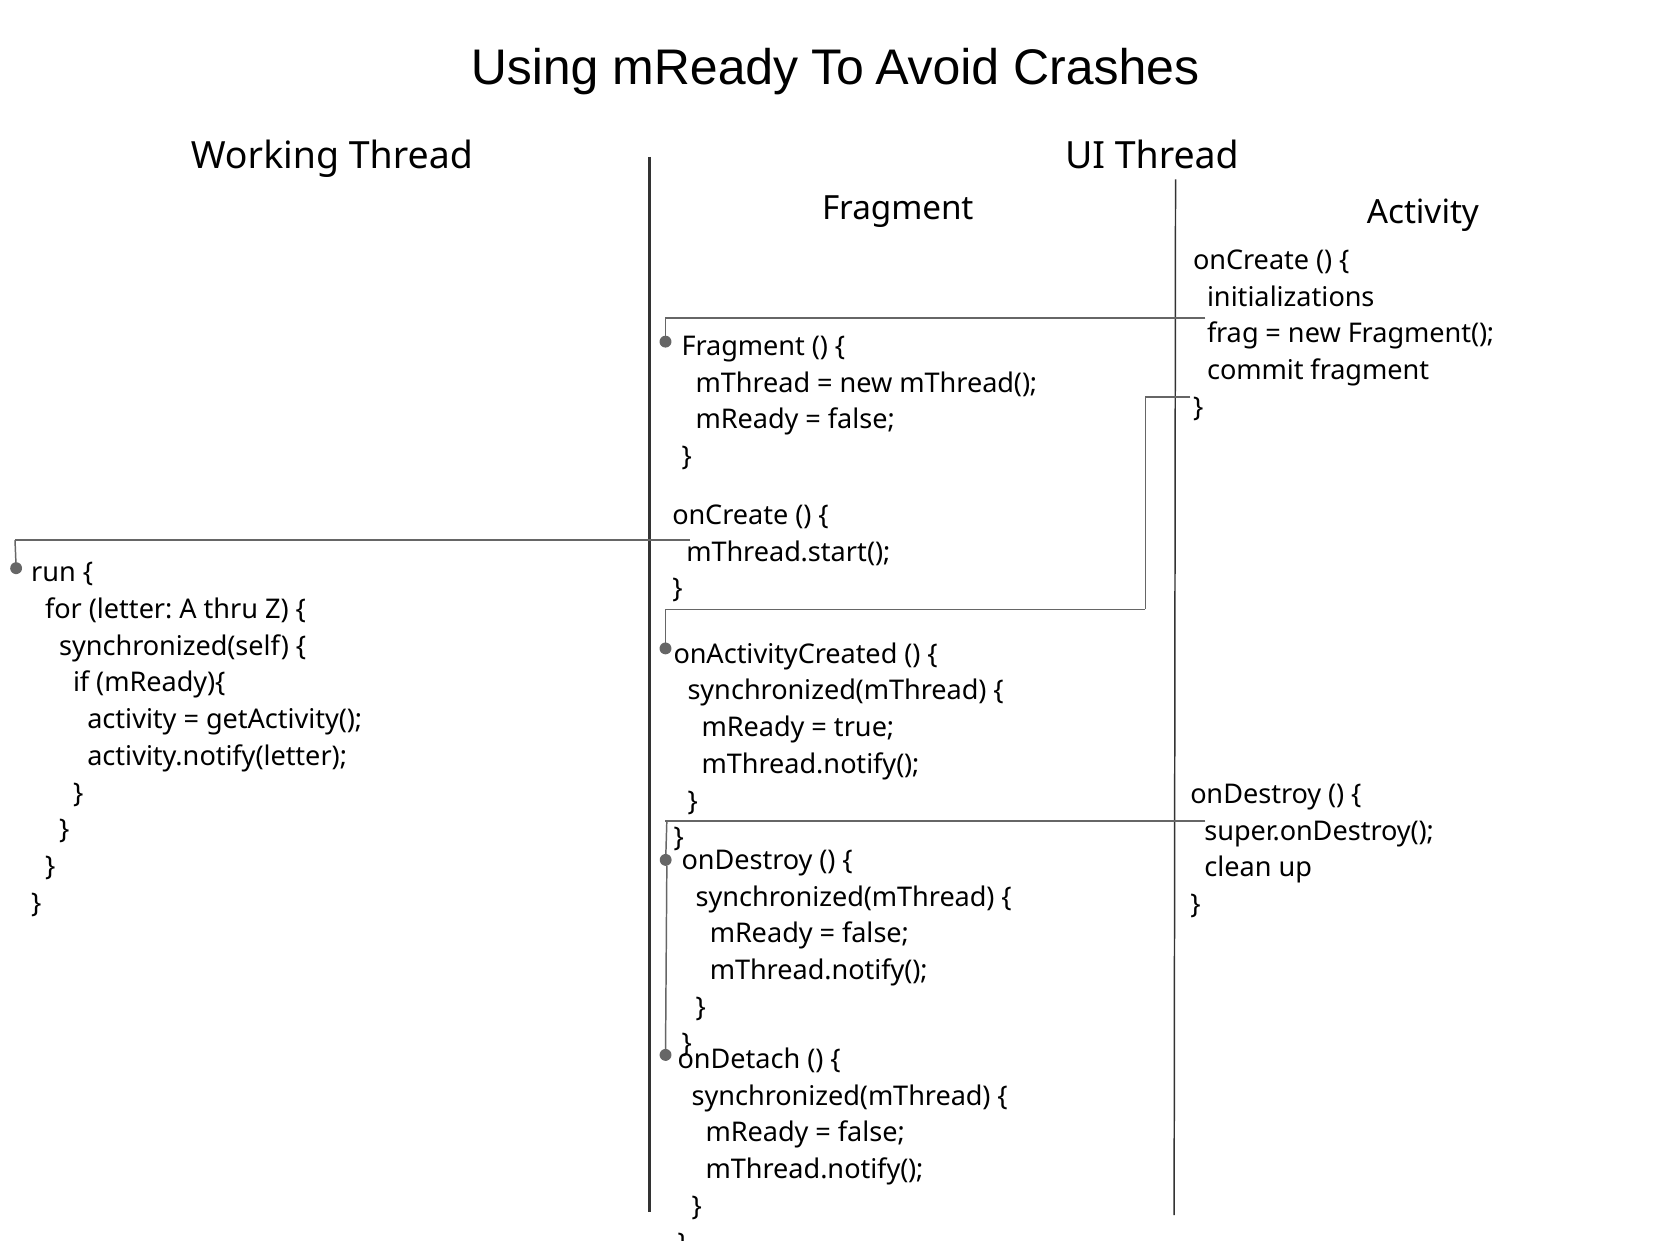

# Using mReady To Avoid Crashes
Working Thread
UI Thread
Fragment
Activity
onCreate () {
 initializations
 frag = new Fragment();
 commit fragment
}
Fragment () {
 mThread = new mThread();
 mReady = false;
}
onCreate () {
 mThread.start();
}
run {
 for (letter: A thru Z) {
 synchronized(self) {
 if (mReady){
 activity = getActivity();
 activity.notify(letter);
 }
 }
 }
}
onActivityCreated () {
 synchronized(mThread) {
 mReady = true;
 mThread.notify();
 }
}
onDestroy () {
 super.onDestroy();
 clean up
}
onDestroy () {
 synchronized(mThread) {
 mReady = false;
 mThread.notify();
 }
}
onDetach () {
 synchronized(mThread) {
 mReady = false;
 mThread.notify();
 }
}